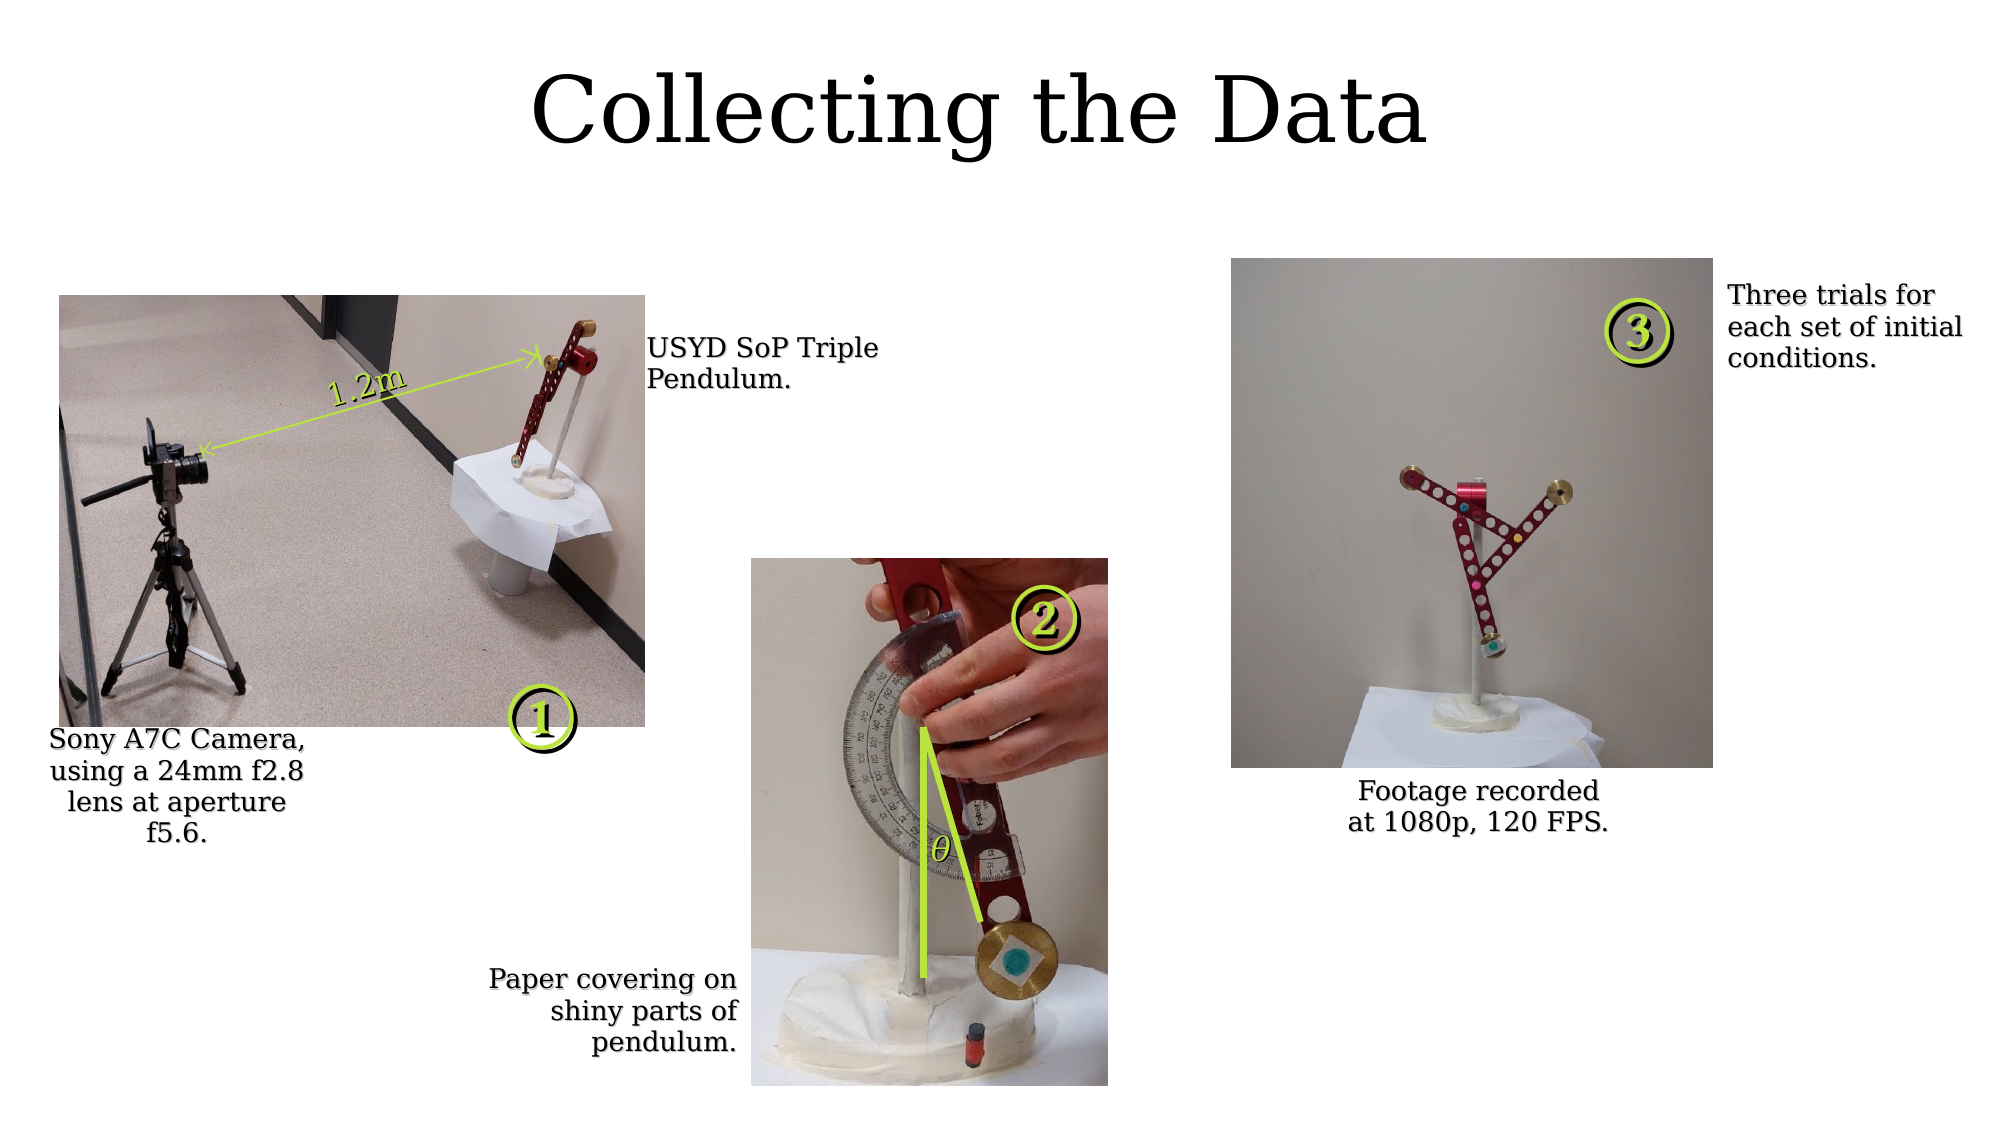

# Collecting the Data
③
Three trials for each set of initial conditions.
USYD SoP Triple Pendulum.
1.2m
②
①
Sony A7C Camera, using a 24mm f2.8 lens at aperture f5.6.
Footage recorded at 1080p, 120 FPS.
θ
Paper covering on shiny parts of pendulum.